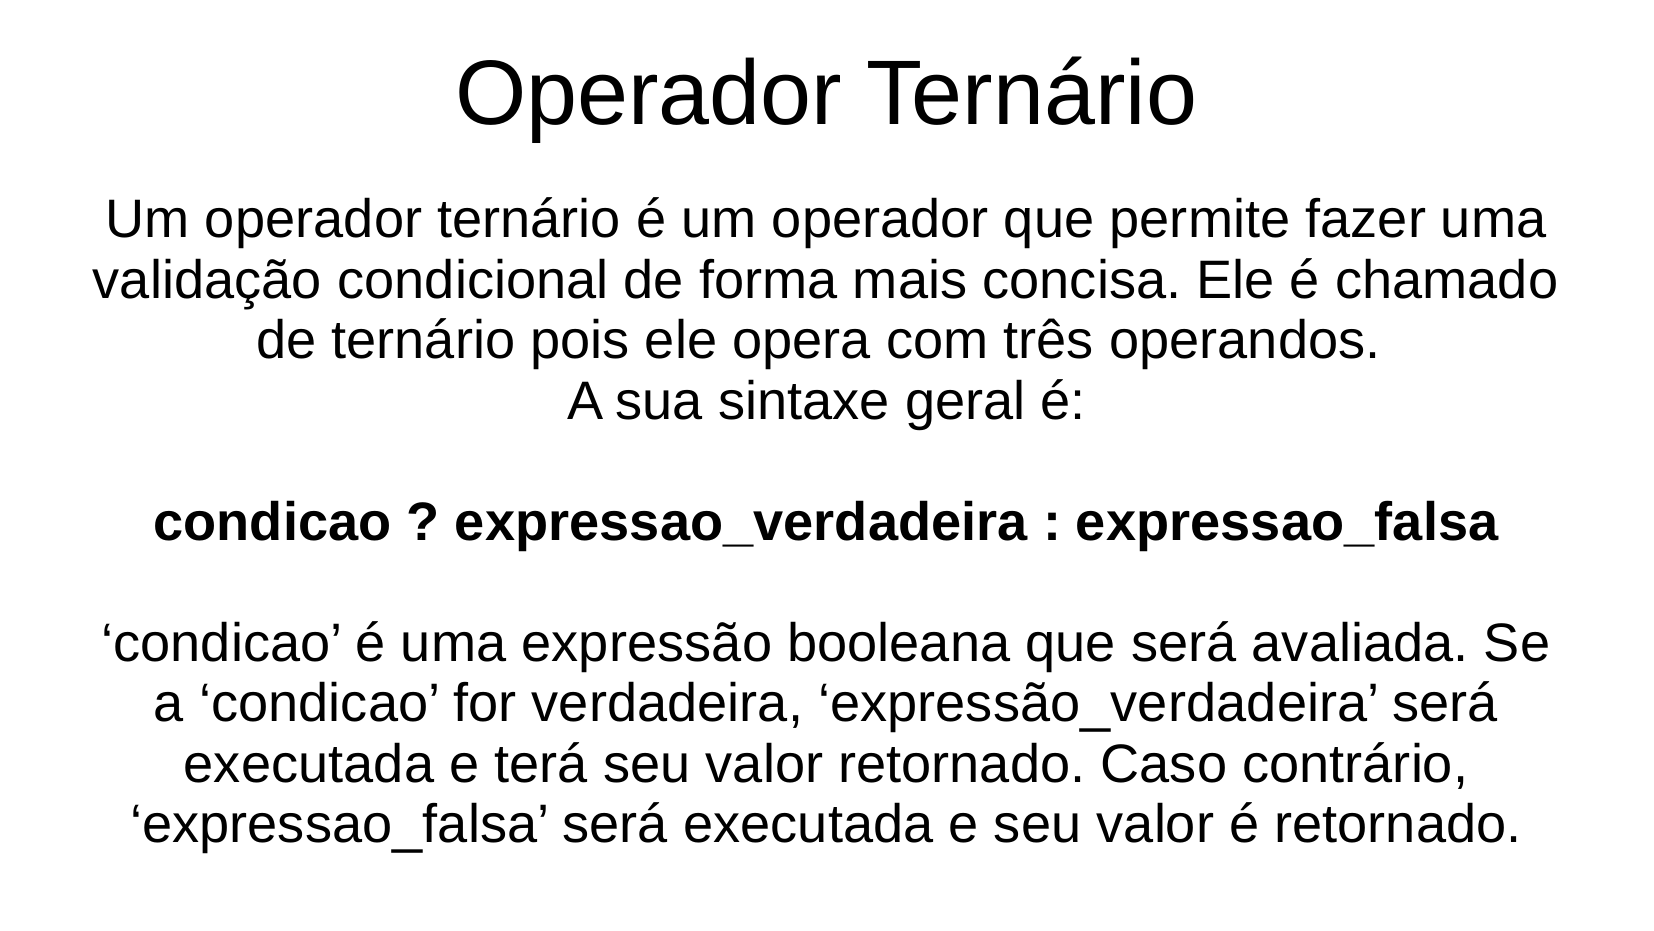

# Operador Ternário
Um operador ternário é um operador que permite fazer uma validação condicional de forma mais concisa. Ele é chamado de ternário pois ele opera com três operandos.
A sua sintaxe geral é:
condicao ? expressao_verdadeira : expressao_falsa
‘condicao’ é uma expressão booleana que será avaliada. Se a ‘condicao’ for verdadeira, ‘expressão_verdadeira’ será executada e terá seu valor retornado. Caso contrário, ‘expressao_falsa’ será executada e seu valor é retornado.